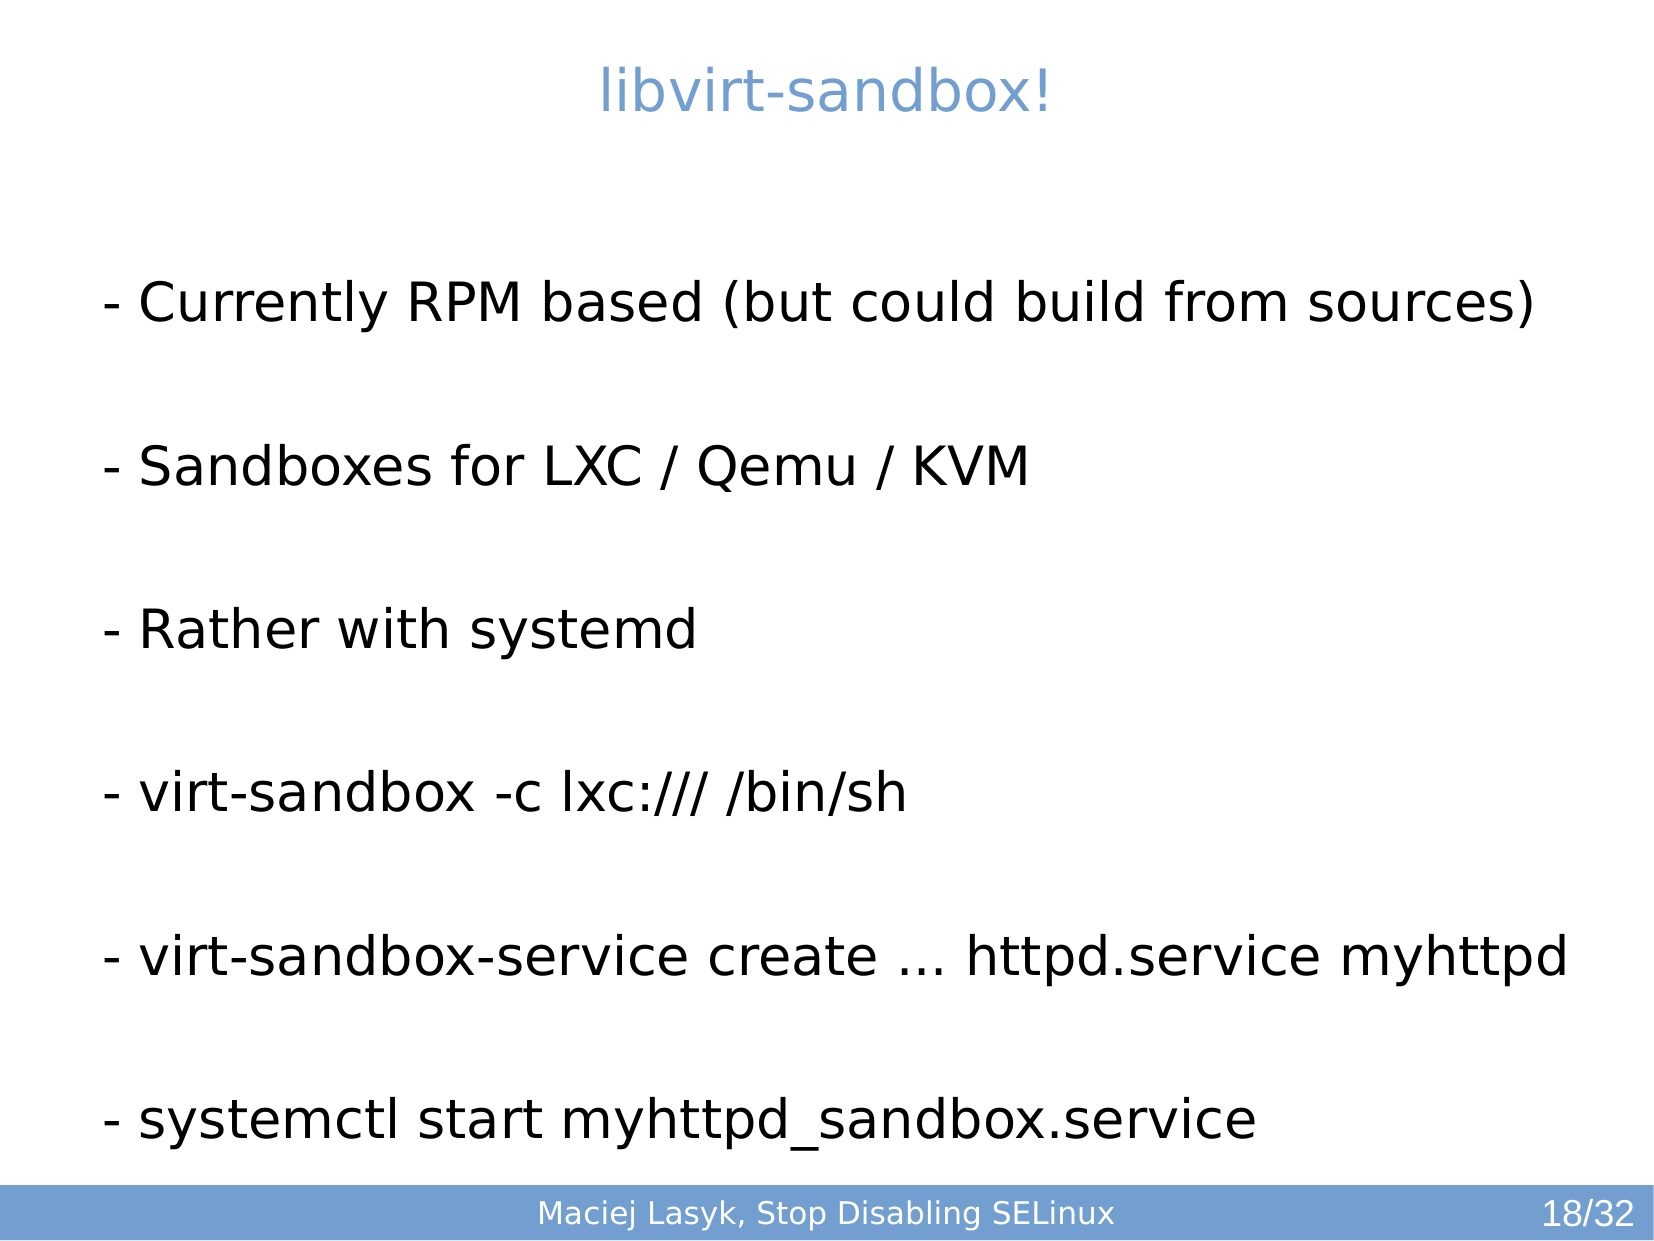

libvirt-sandbox!
- Currently RPM based (but could build from sources)
- Sandboxes for LXC / Qemu / KVM
- Rather with systemd
- virt-sandbox -c lxc:/// /bin/sh
- virt-sandbox-service create ... httpd.service myhttpd
- systemctl start myhttpd_sandbox.service
 18/32
Maciej Lasyk, High Availability Explained
Maciej Lasyk, Stop Disabling SELinux